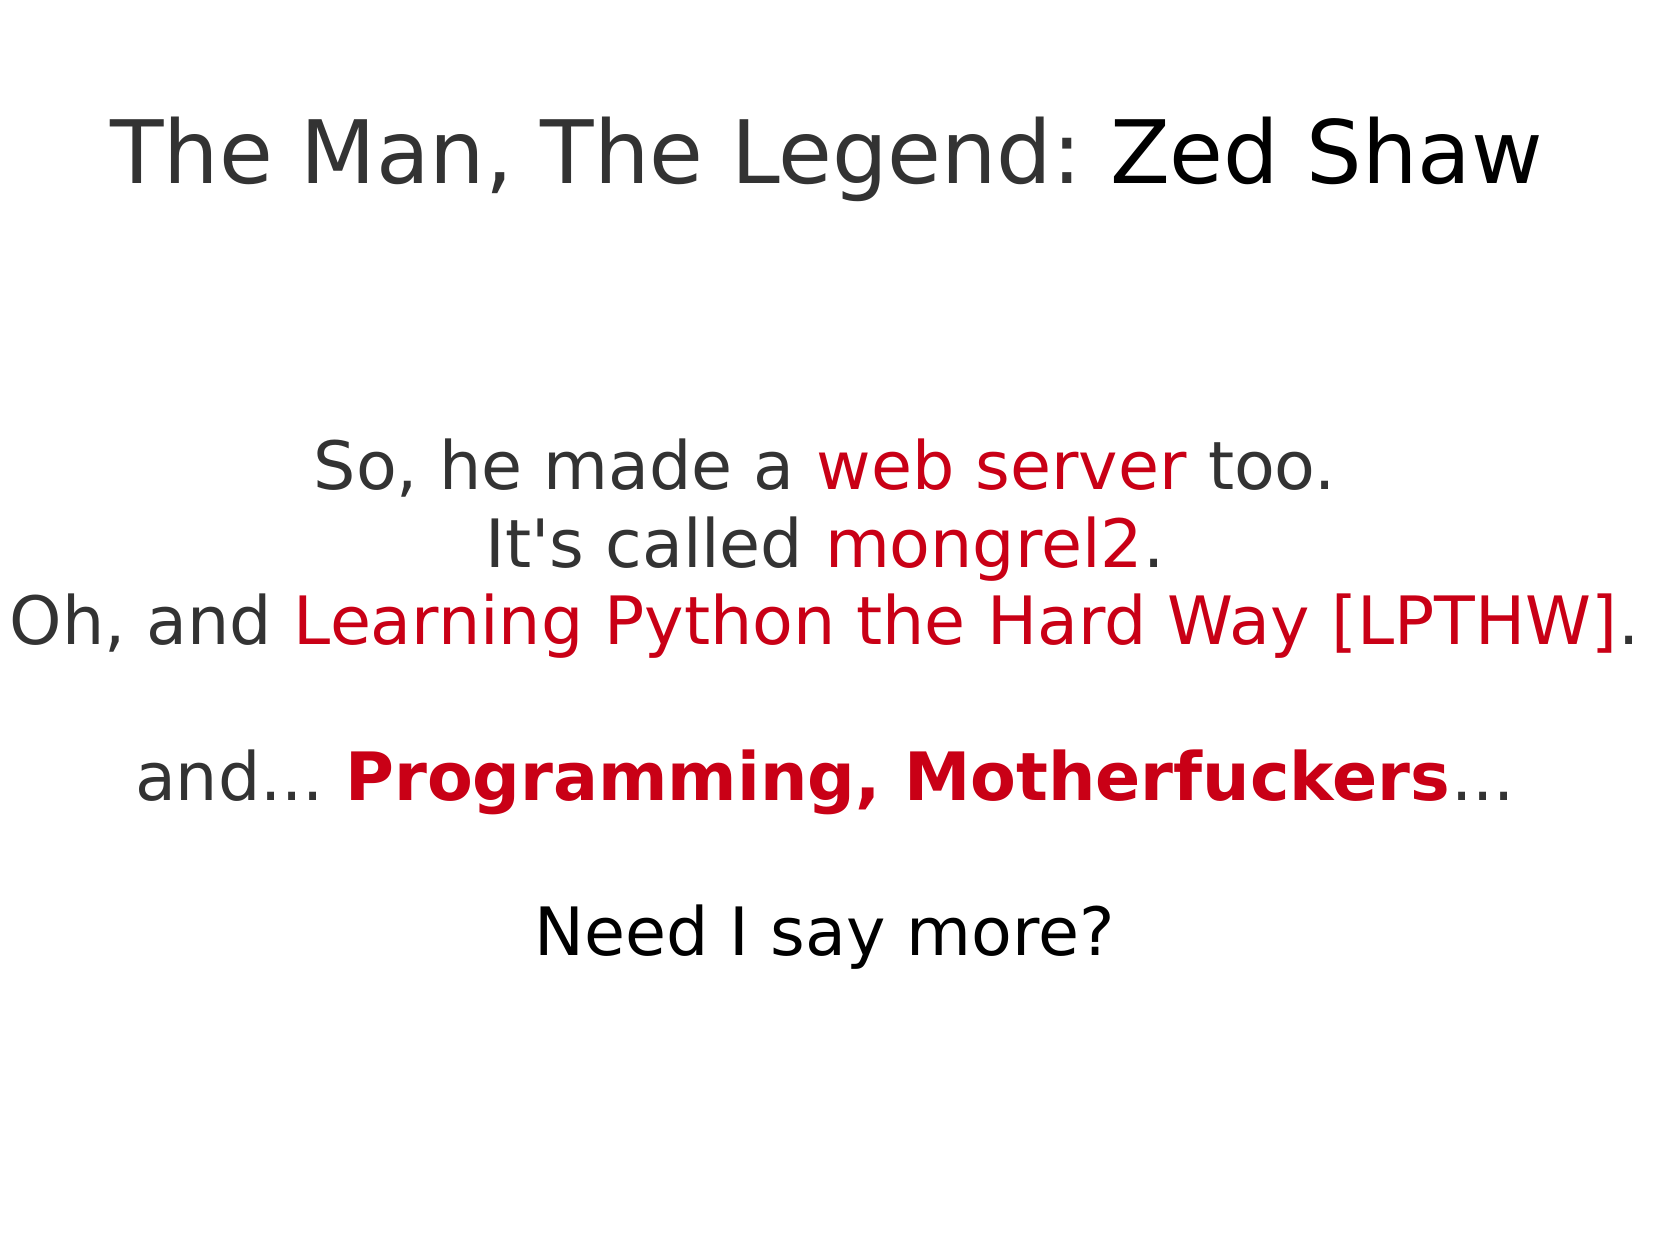

# The Man, The Legend: Zed Shaw
So, he made a web server too.
It's called mongrel2.
Oh, and Learning Python the Hard Way [LPTHW].
and... Programming, Motherfuckers...
Need I say more?